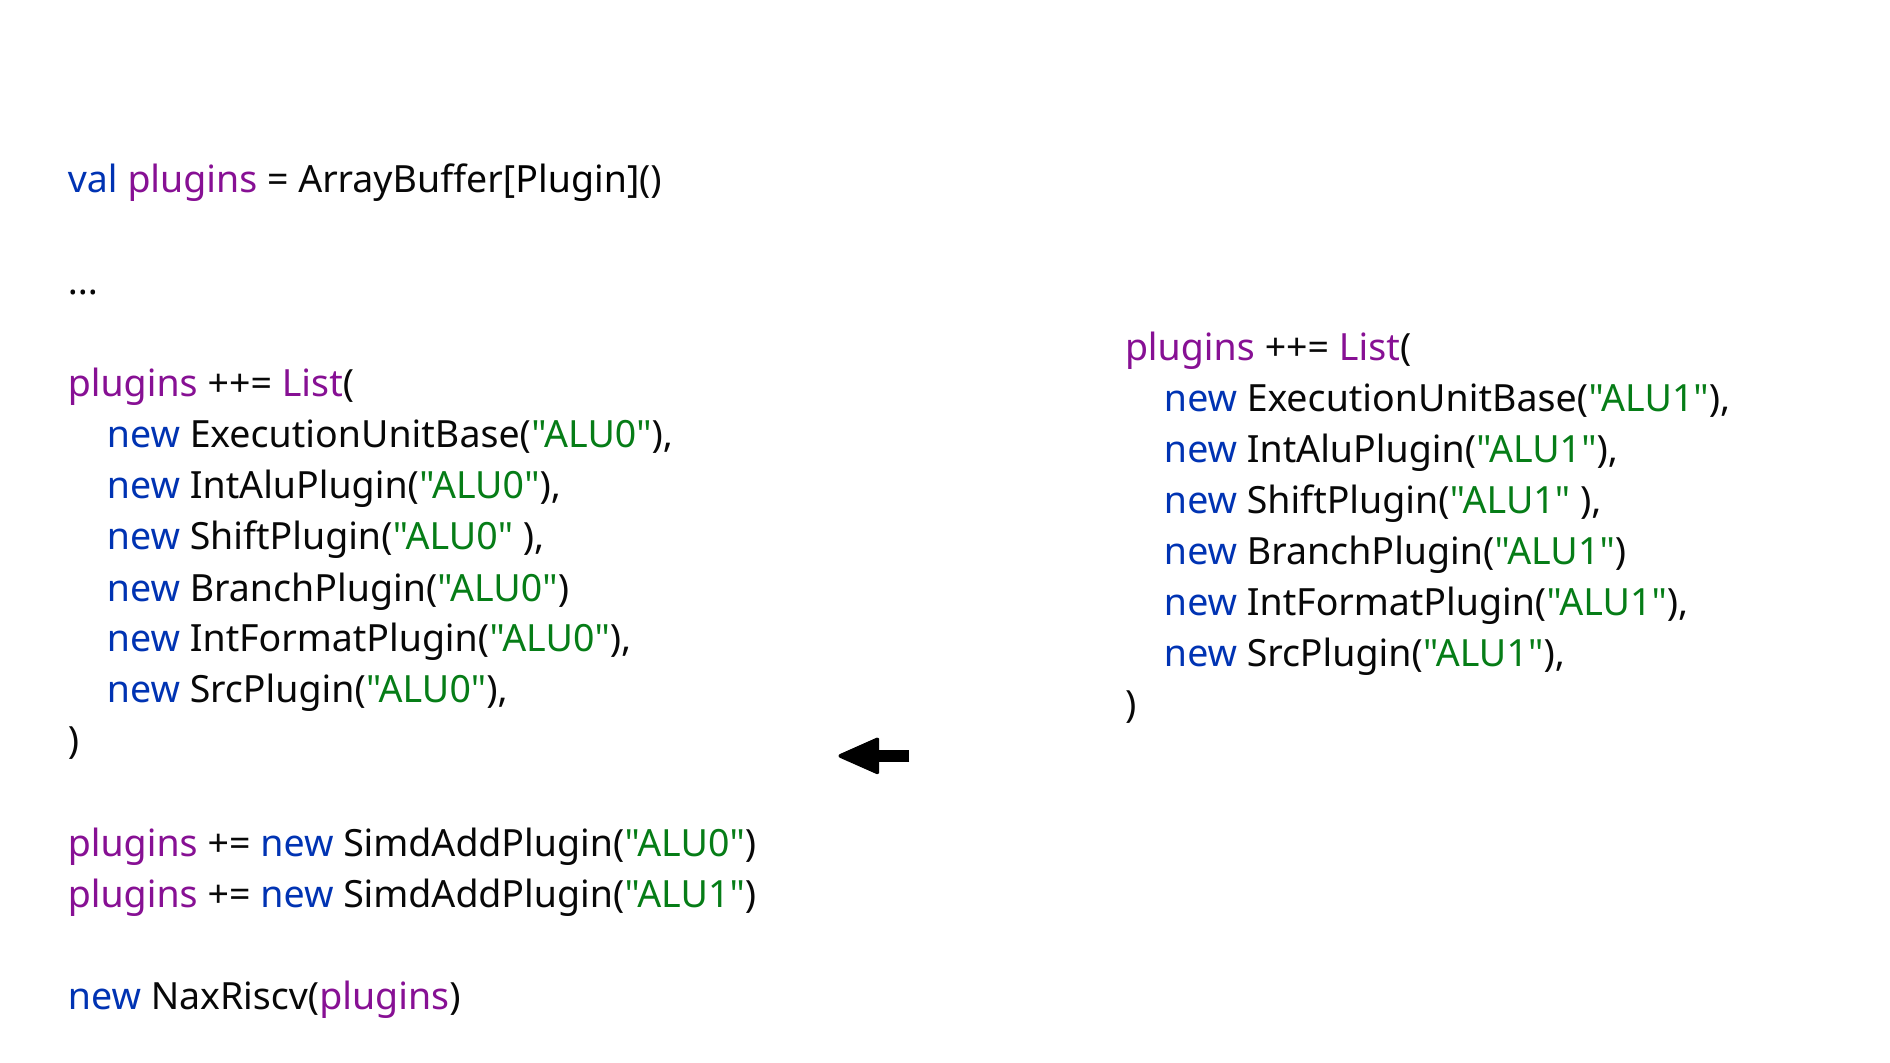

val plugins = ArrayBuffer[Plugin]()
...
plugins ++= List(
 new ExecutionUnitBase("ALU0"),
 new IntAluPlugin("ALU0"),
 new ShiftPlugin("ALU0" ),
 new BranchPlugin("ALU0")
 new IntFormatPlugin("ALU0"),
 new SrcPlugin("ALU0"),
)
plugins += new SimdAddPlugin("ALU0")
plugins += new SimdAddPlugin("ALU1")
new NaxRiscv(plugins)
plugins ++= List(
 new ExecutionUnitBase("ALU1"),
 new IntAluPlugin("ALU1"),
 new ShiftPlugin("ALU1" ),
 new BranchPlugin("ALU1")
 new IntFormatPlugin("ALU1"),
 new SrcPlugin("ALU1"),
)